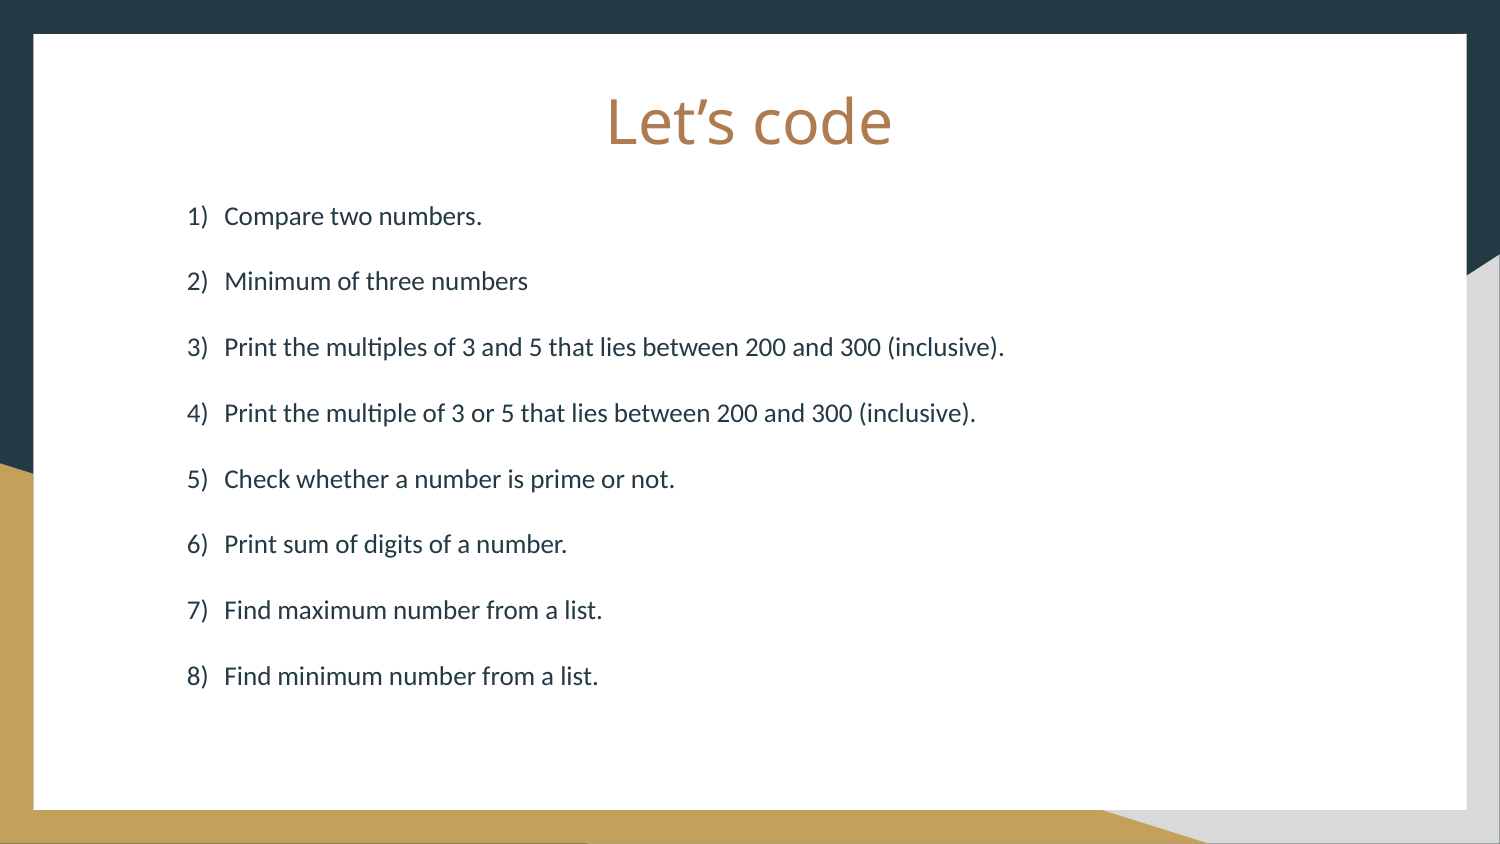

# Let’s code
Compare two numbers.
Minimum of three numbers
Print the multiples of 3 and 5 that lies between 200 and 300 (inclusive).
Print the multiple of 3 or 5 that lies between 200 and 300 (inclusive).
Check whether a number is prime or not.
Print sum of digits of a number.
Find maximum number from a list.
Find minimum number from a list.